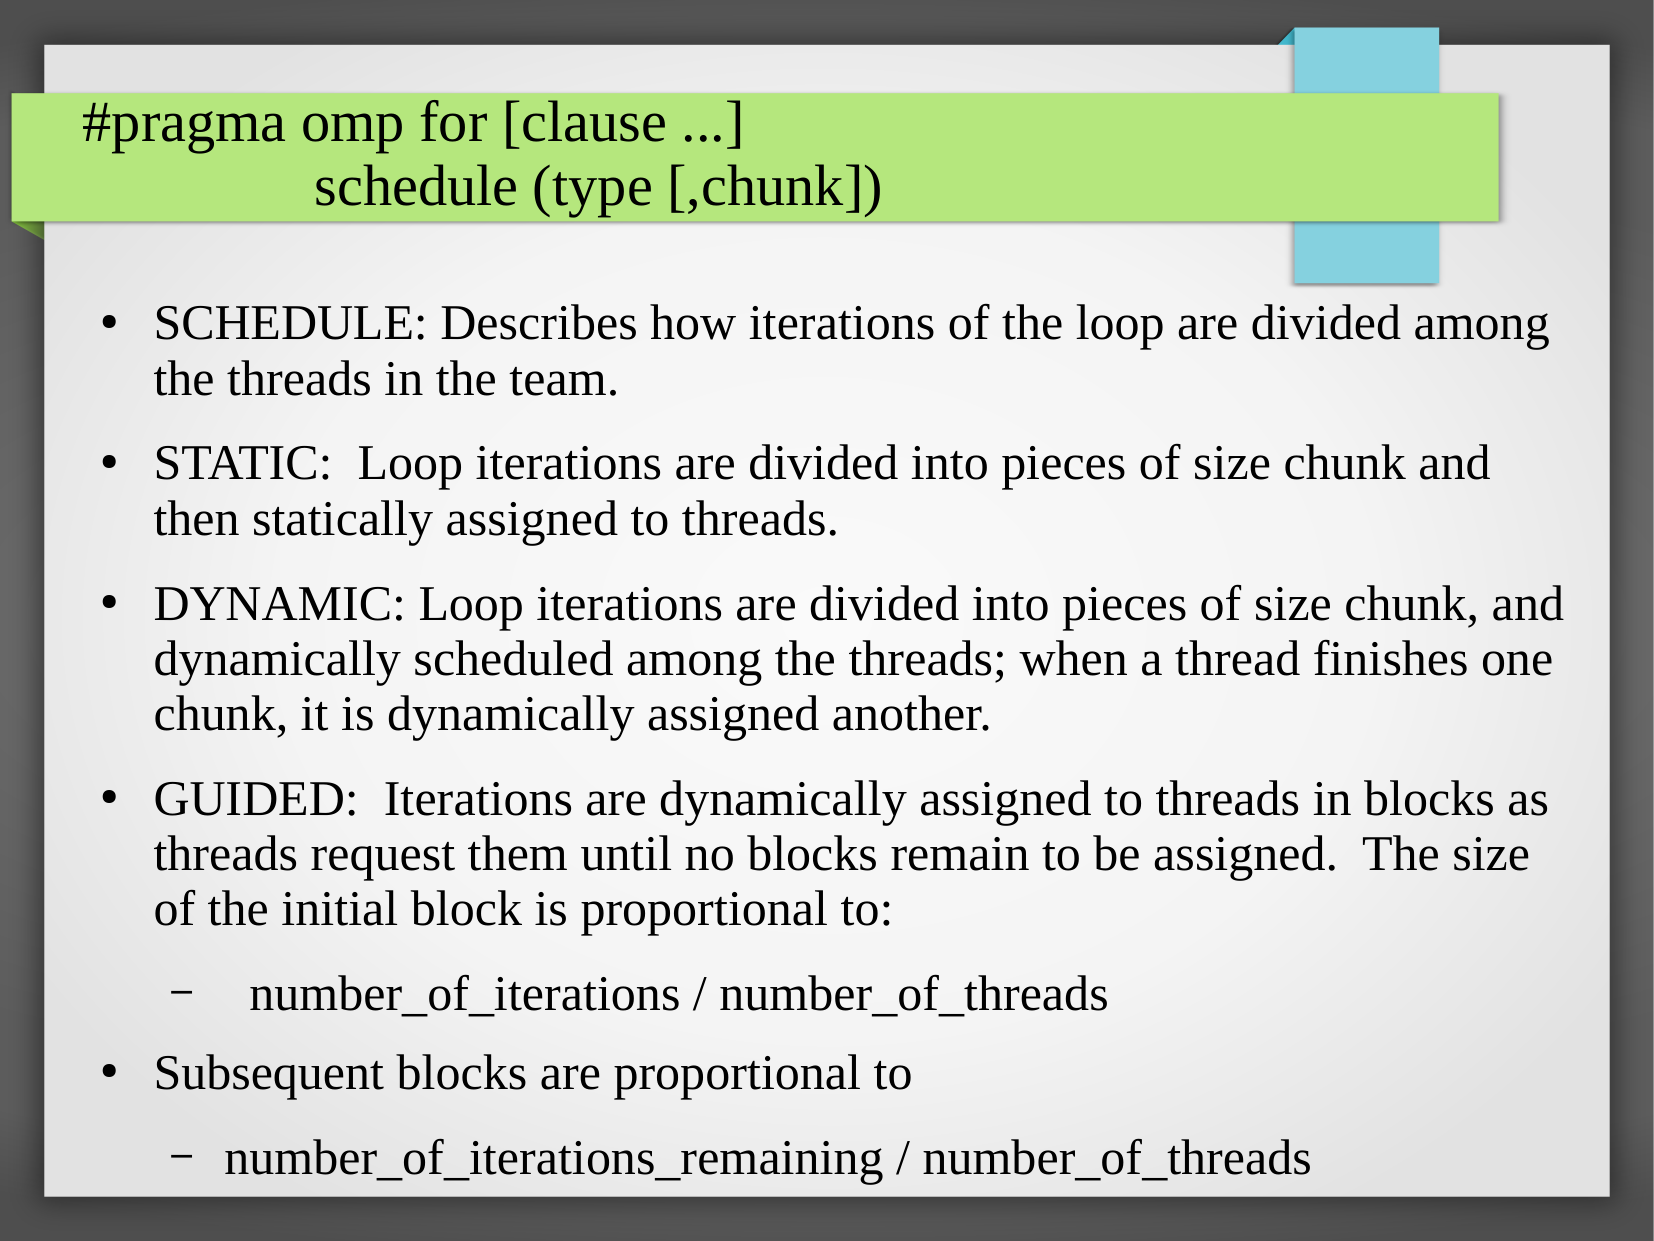

# #pragma omp for [clause ...] schedule (type [,chunk])
SCHEDULE: Describes how iterations of the loop are divided among the threads in the team.
STATIC: Loop iterations are divided into pieces of size chunk and then statically assigned to threads.
DYNAMIC: Loop iterations are divided into pieces of size chunk, and dynamically scheduled among the threads; when a thread finishes one chunk, it is dynamically assigned another.
GUIDED: Iterations are dynamically assigned to threads in blocks as threads request them until no blocks remain to be assigned. The size of the initial block is proportional to:
 number_of_iterations / number_of_threads
Subsequent blocks are proportional to
number_of_iterations_remaining / number_of_threads